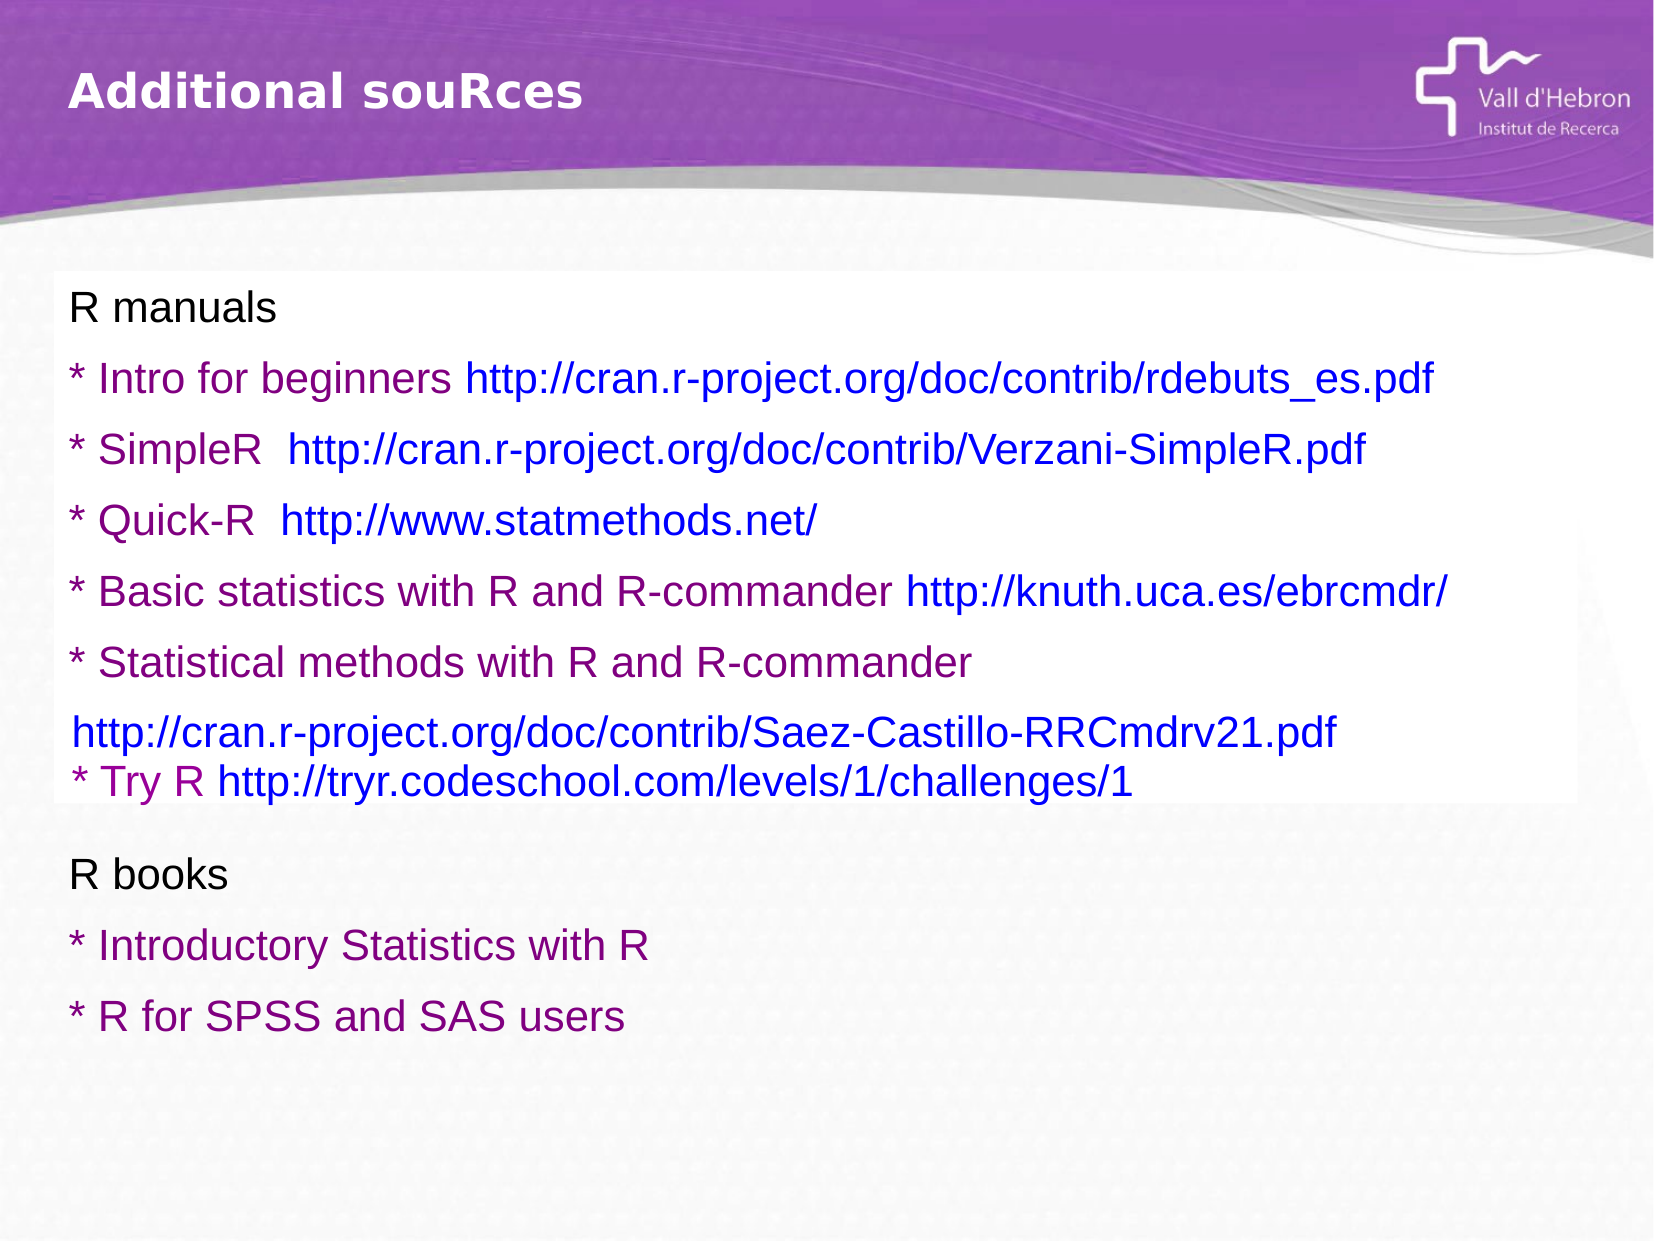

Additional souRces
R manuals
* Intro for beginners http://cran.r-project.org/doc/contrib/rdebuts_es.pdf
* SimpleR http://cran.r-project.org/doc/contrib/Verzani-SimpleR.pdf
* Quick-R http://www.statmethods.net/
* Basic statistics with R and R-commander http://knuth.uca.es/ebrcmdr/
* Statistical methods with R and R-commander
http://cran.r-project.org/doc/contrib/Saez-Castillo-RRCmdrv21.pdf
* Try R http://tryr.codeschool.com/levels/1/challenges/1
R books
* Introductory Statistics with R
* R for SPSS and SAS users